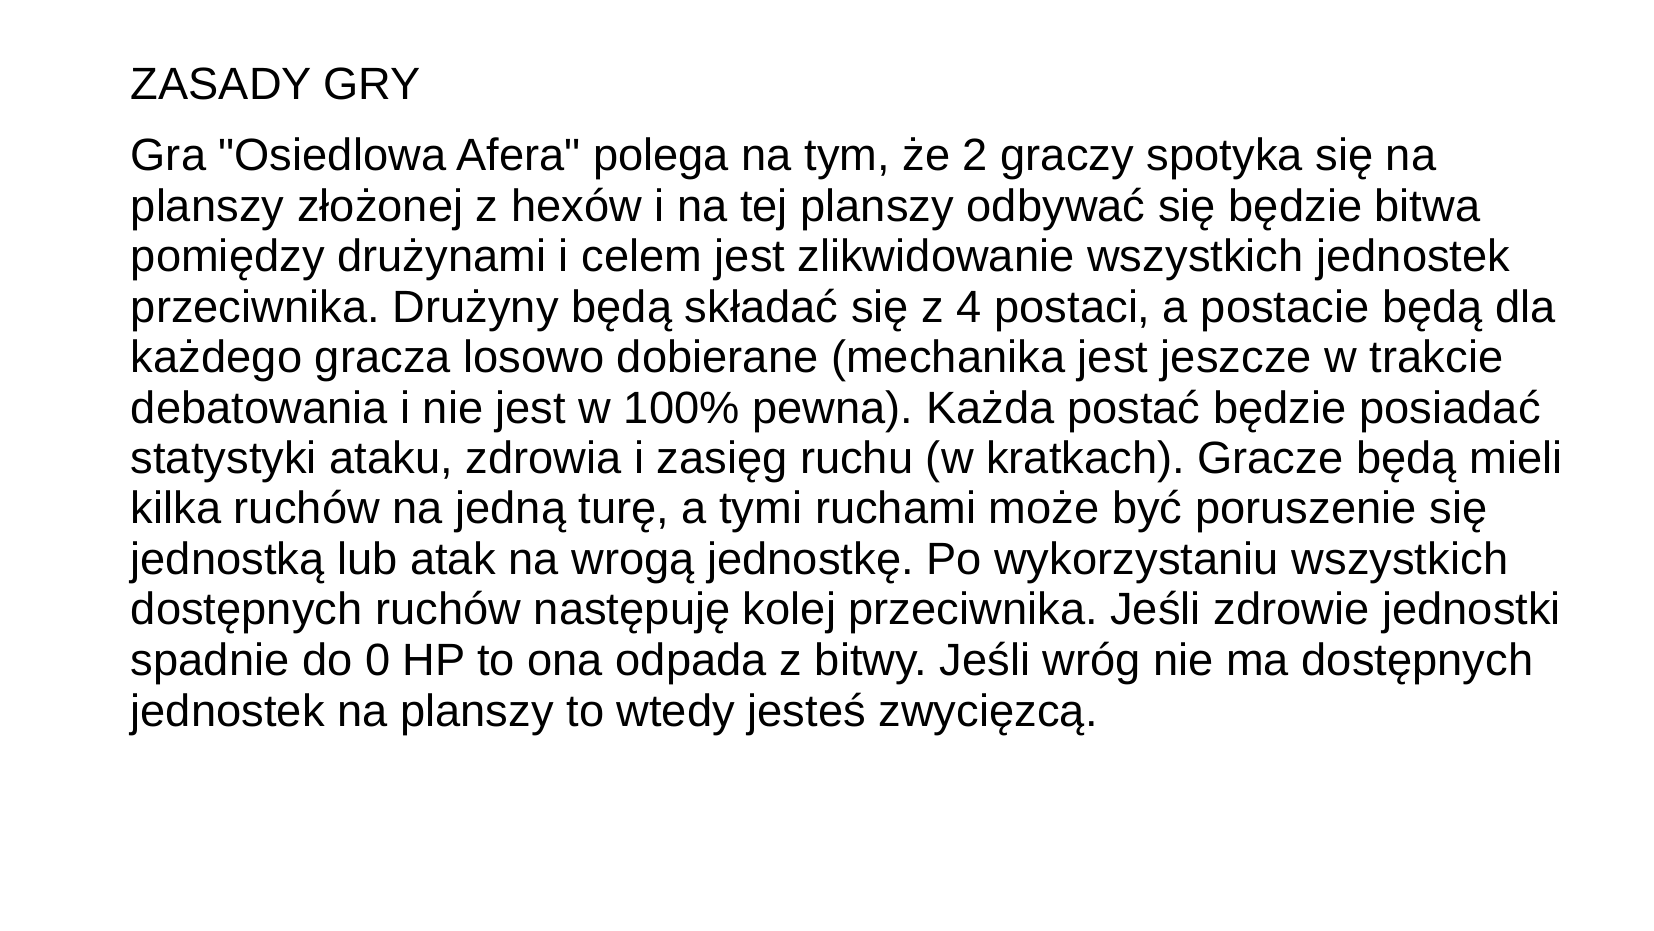

# ZASADY GRY
Gra "Osiedlowa Afera" polega na tym, że 2 graczy spotyka się na planszy złożonej z hexów i na tej planszy odbywać się będzie bitwa pomiędzy drużynami i celem jest zlikwidowanie wszystkich jednostek przeciwnika. Drużyny będą składać się z 4 postaci, a postacie będą dla każdego gracza losowo dobierane (mechanika jest jeszcze w trakcie debatowania i nie jest w 100% pewna). Każda postać będzie posiadać statystyki ataku, zdrowia i zasięg ruchu (w kratkach). Gracze będą mieli kilka ruchów na jedną turę, a tymi ruchami może być poruszenie się jednostką lub atak na wrogą jednostkę. Po wykorzystaniu wszystkich dostępnych ruchów następuję kolej przeciwnika. Jeśli zdrowie jednostki spadnie do 0 HP to ona odpada z bitwy. Jeśli wróg nie ma dostępnych jednostek na planszy to wtedy jesteś zwycięzcą.